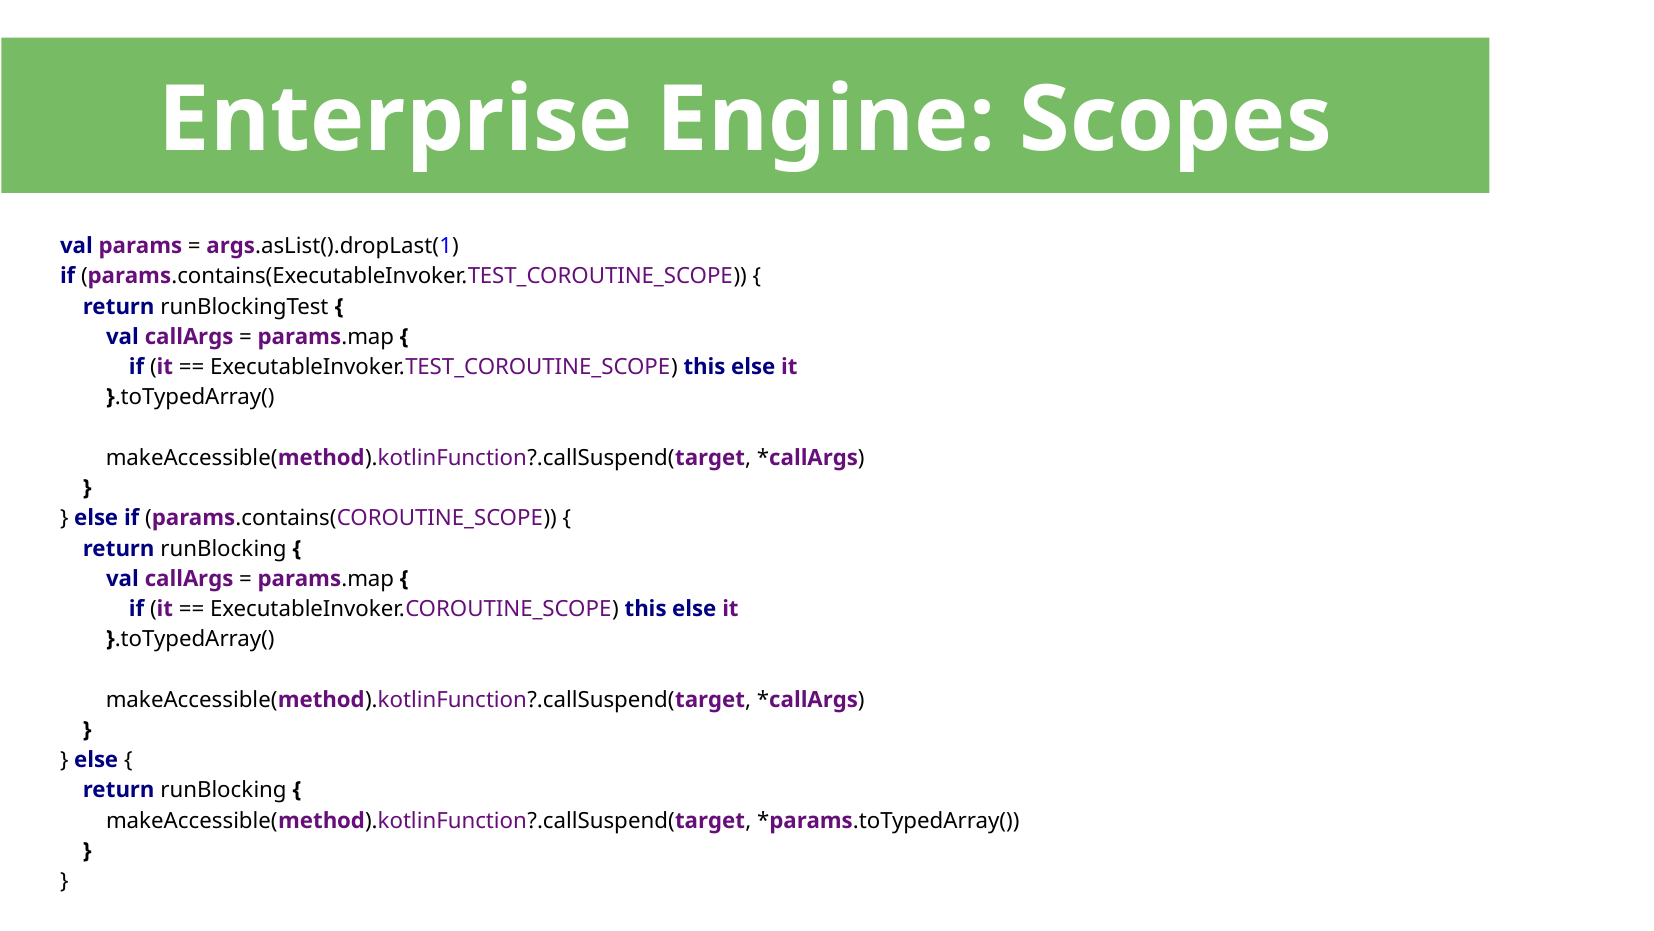

# Enterprise Engine: Scopes
val params = args.asList().dropLast(1)
if (params.contains(ExecutableInvoker.TEST_COROUTINE_SCOPE)) {
 return runBlockingTest {
 val callArgs = params.map {
 if (it == ExecutableInvoker.TEST_COROUTINE_SCOPE) this else it
 }.toTypedArray()
 makeAccessible(method).kotlinFunction?.callSuspend(target, *callArgs)
 }
} else if (params.contains(COROUTINE_SCOPE)) {
 return runBlocking {
 val callArgs = params.map {
 if (it == ExecutableInvoker.COROUTINE_SCOPE) this else it
 }.toTypedArray()
 makeAccessible(method).kotlinFunction?.callSuspend(target, *callArgs)
 }
} else {
 return runBlocking {
 makeAccessible(method).kotlinFunction?.callSuspend(target, *params.toTypedArray())
 }
}